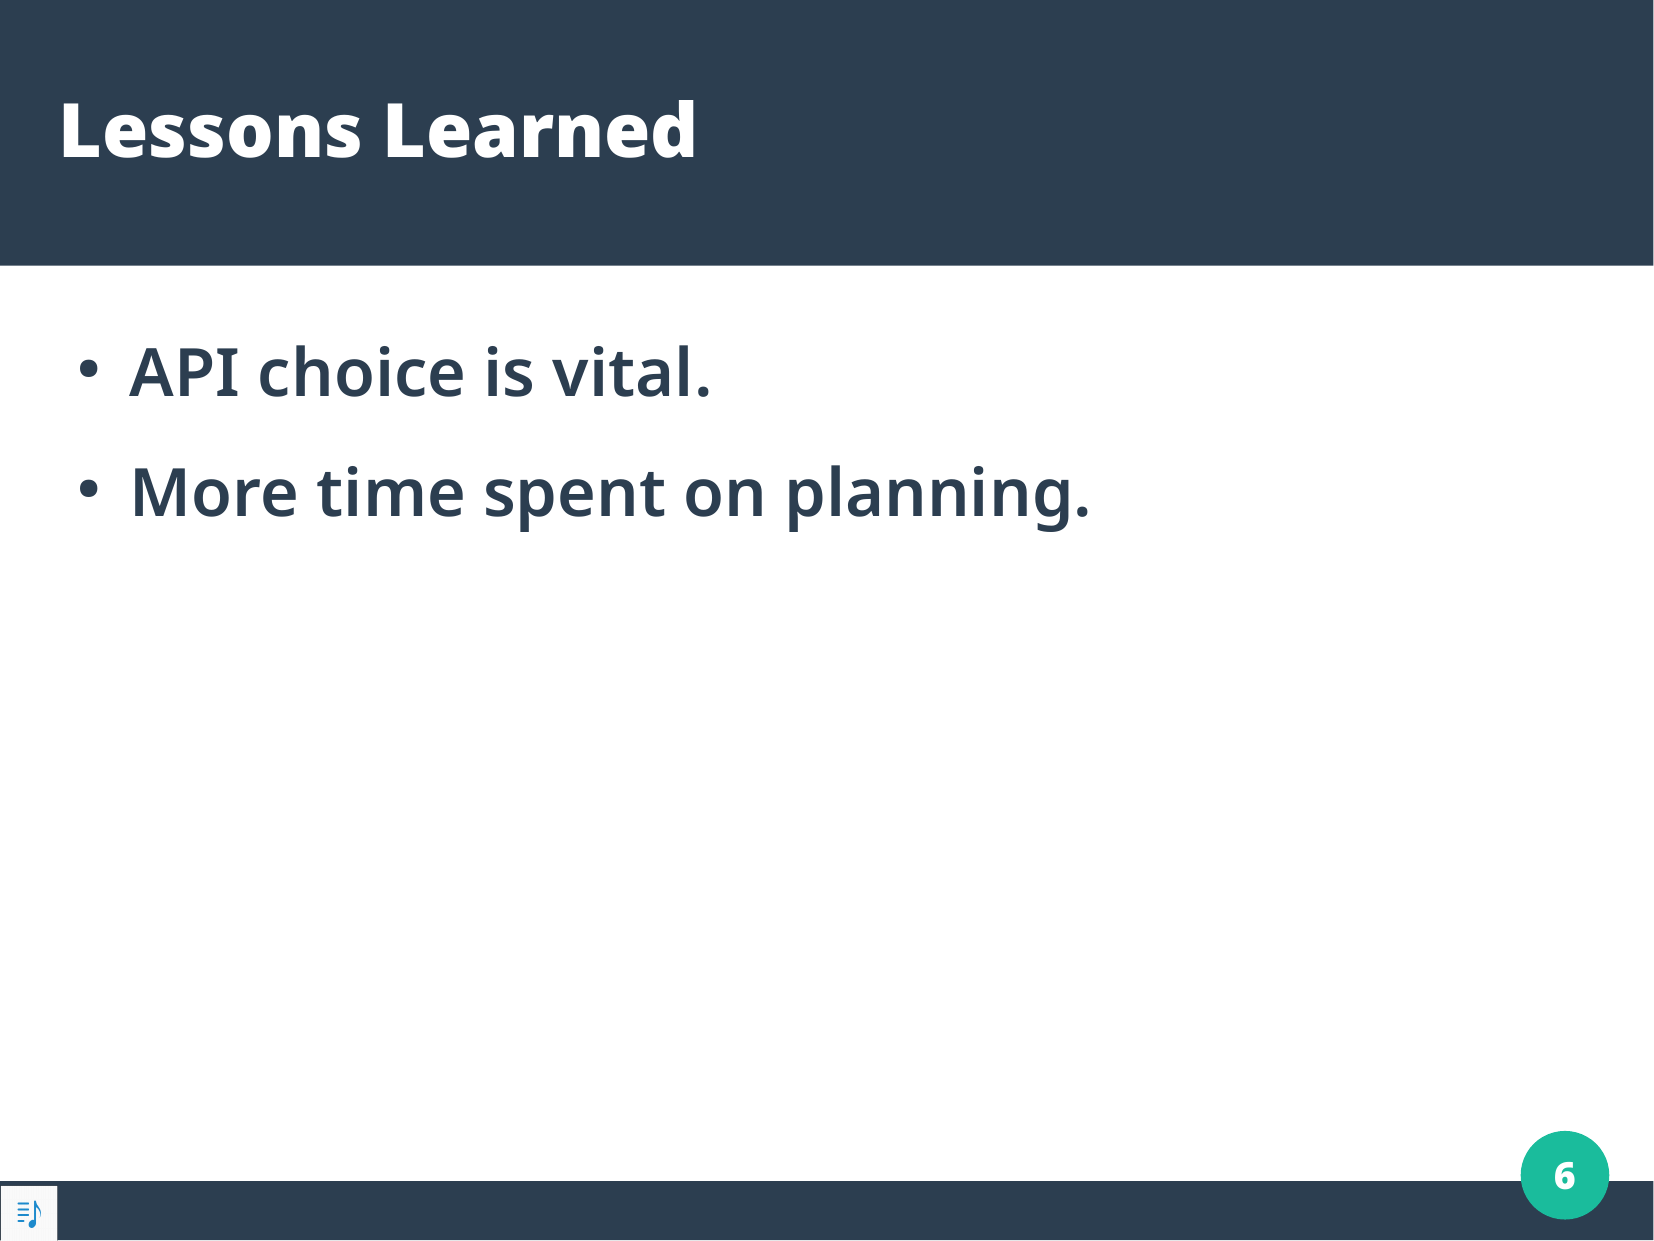

# Lessons Learned
API choice is vital.
More time spent on planning.
6